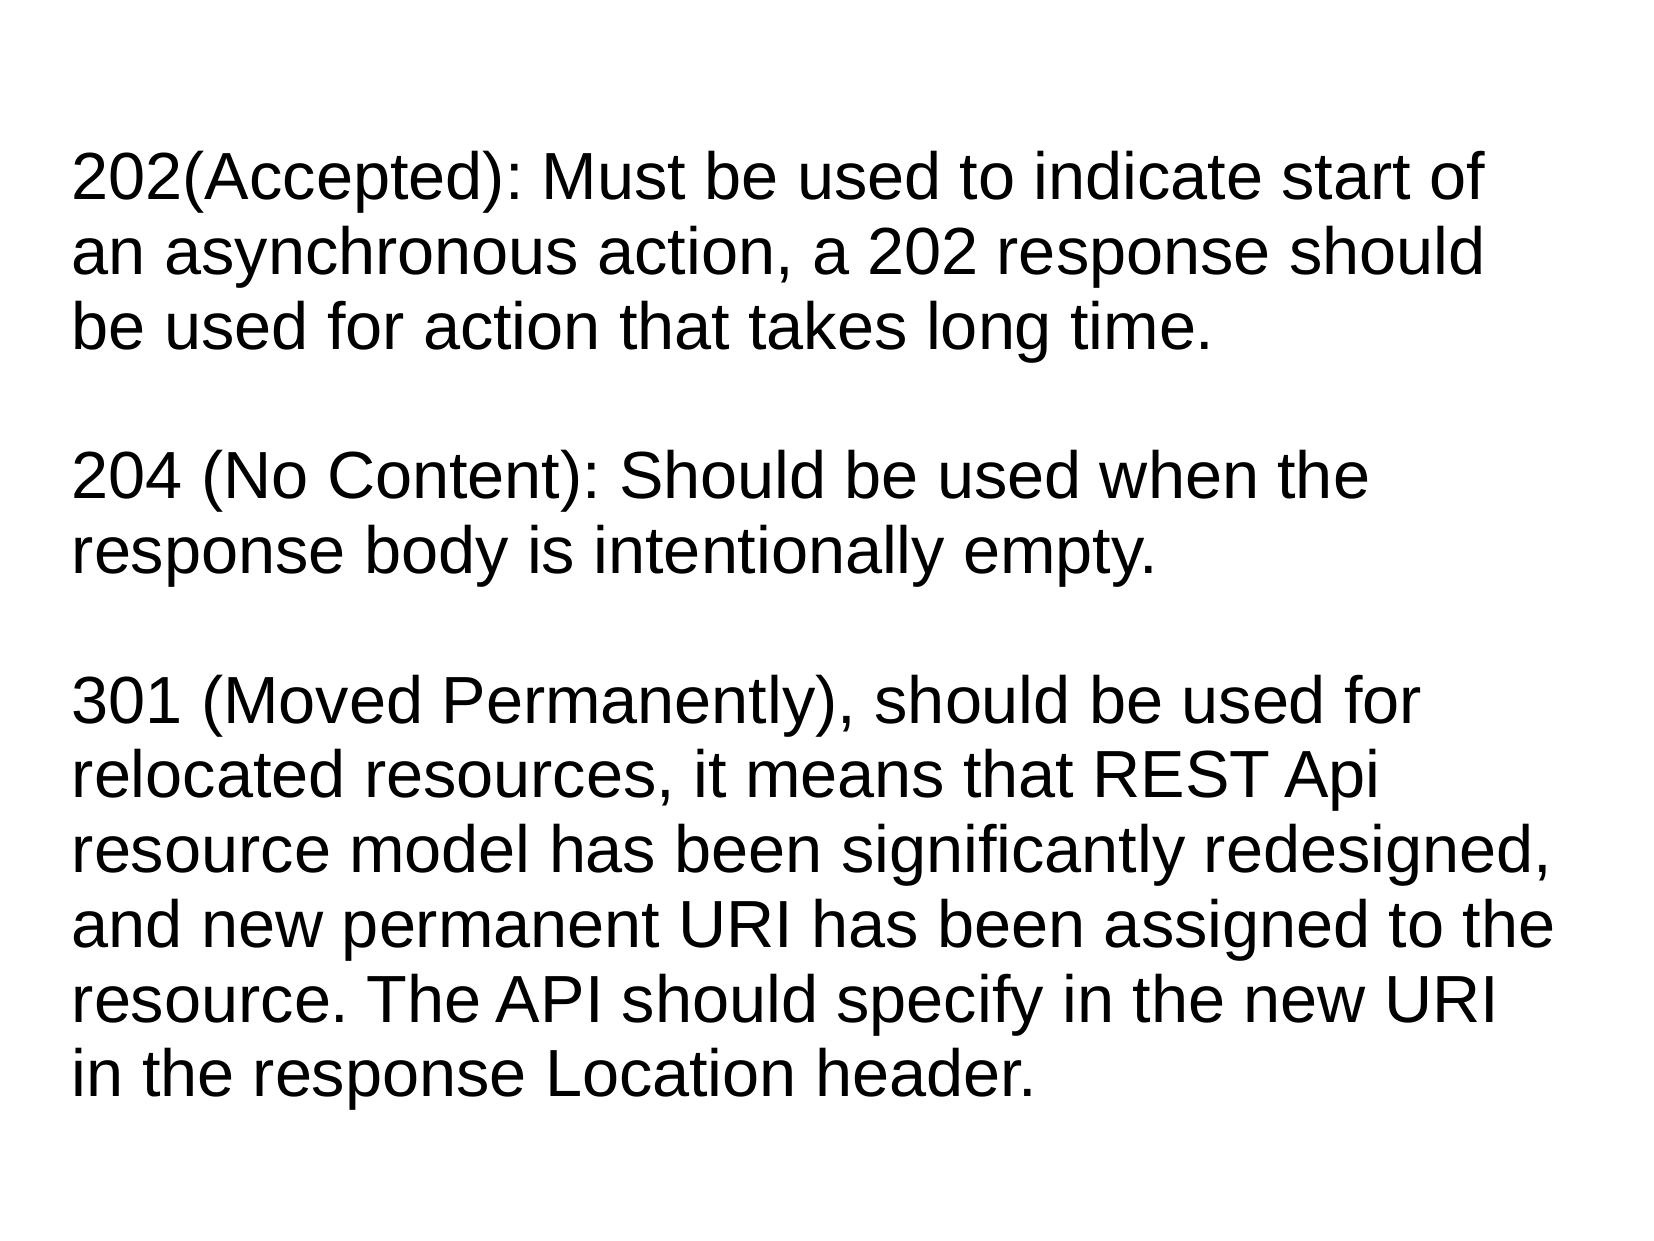

# 202(Accepted): Must be used to indicate start of an asynchronous action, a 202 response should be used for action that takes long time.
204 (No Content): Should be used when the response body is intentionally empty.
301 (Moved Permanently), should be used for relocated resources, it means that REST Api resource model has been significantly redesigned, and new permanent URI has been assigned to the resource. The API should specify in the new URI in the response Location header.